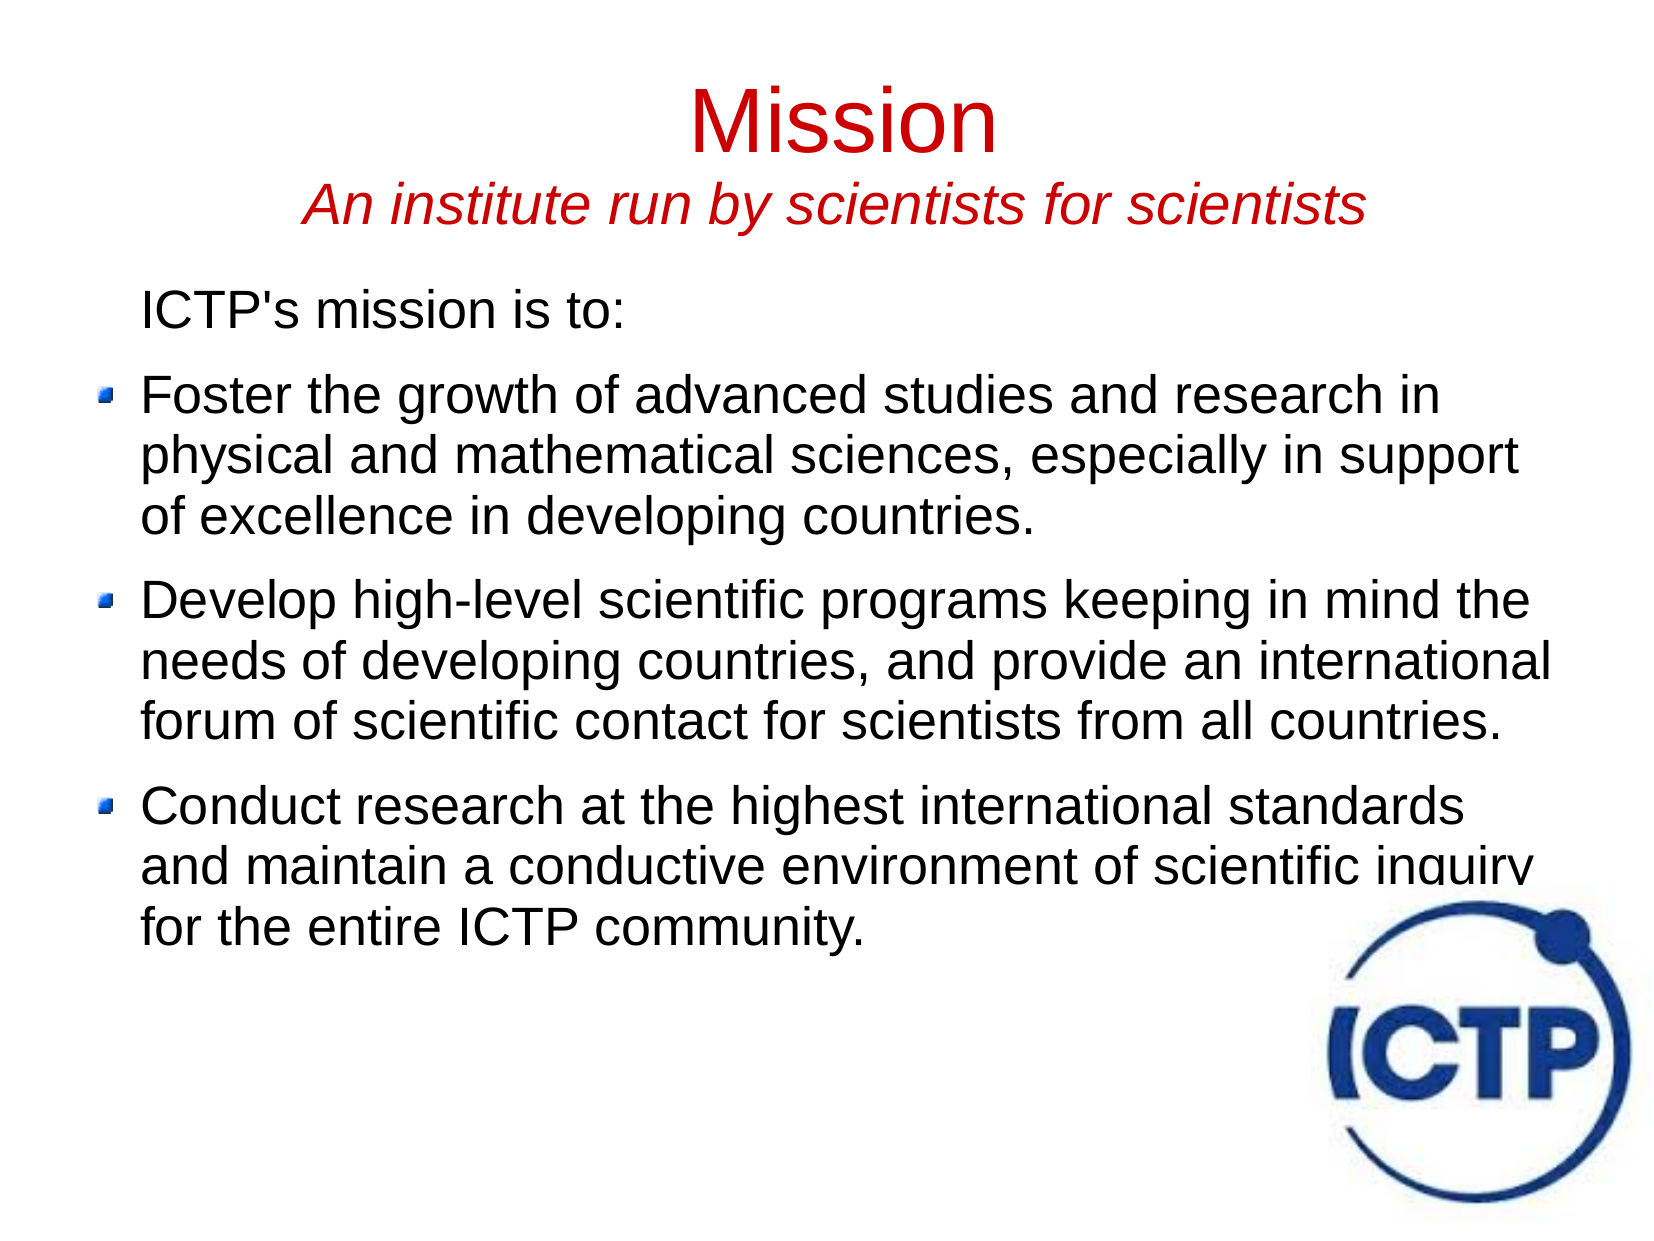

# Mission An institute run by scientists for scientists
ICTP's mission is to:
Foster the growth of advanced studies and research in physical and mathematical sciences, especially in support of excellence in developing countries.
Develop high-level scientific programs keeping in mind the needs of developing countries, and provide an international forum of scientific contact for scientists from all countries.
Conduct research at the highest international standards and maintain a conductive environment of scientific inquiry for the entire ICTP community.